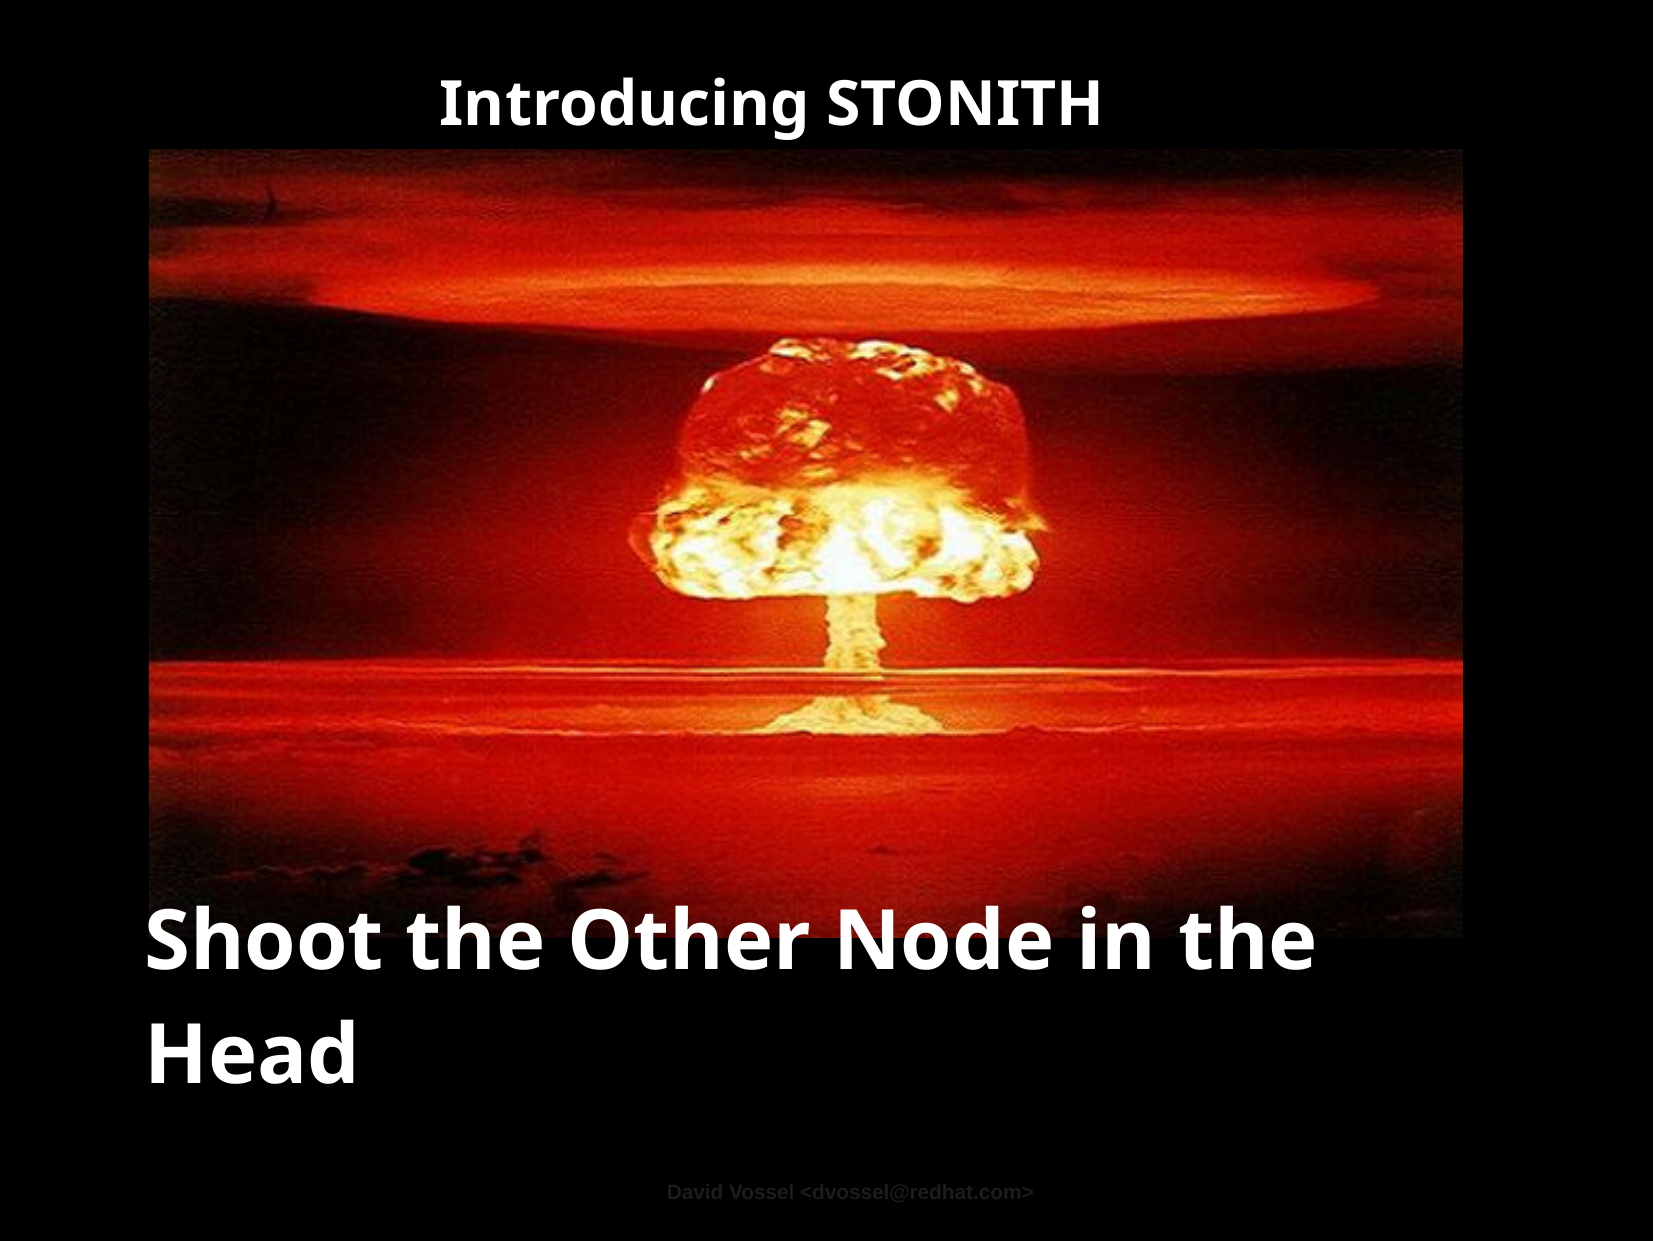

# Introducing STONITH
Shoot the Other Node in the Head